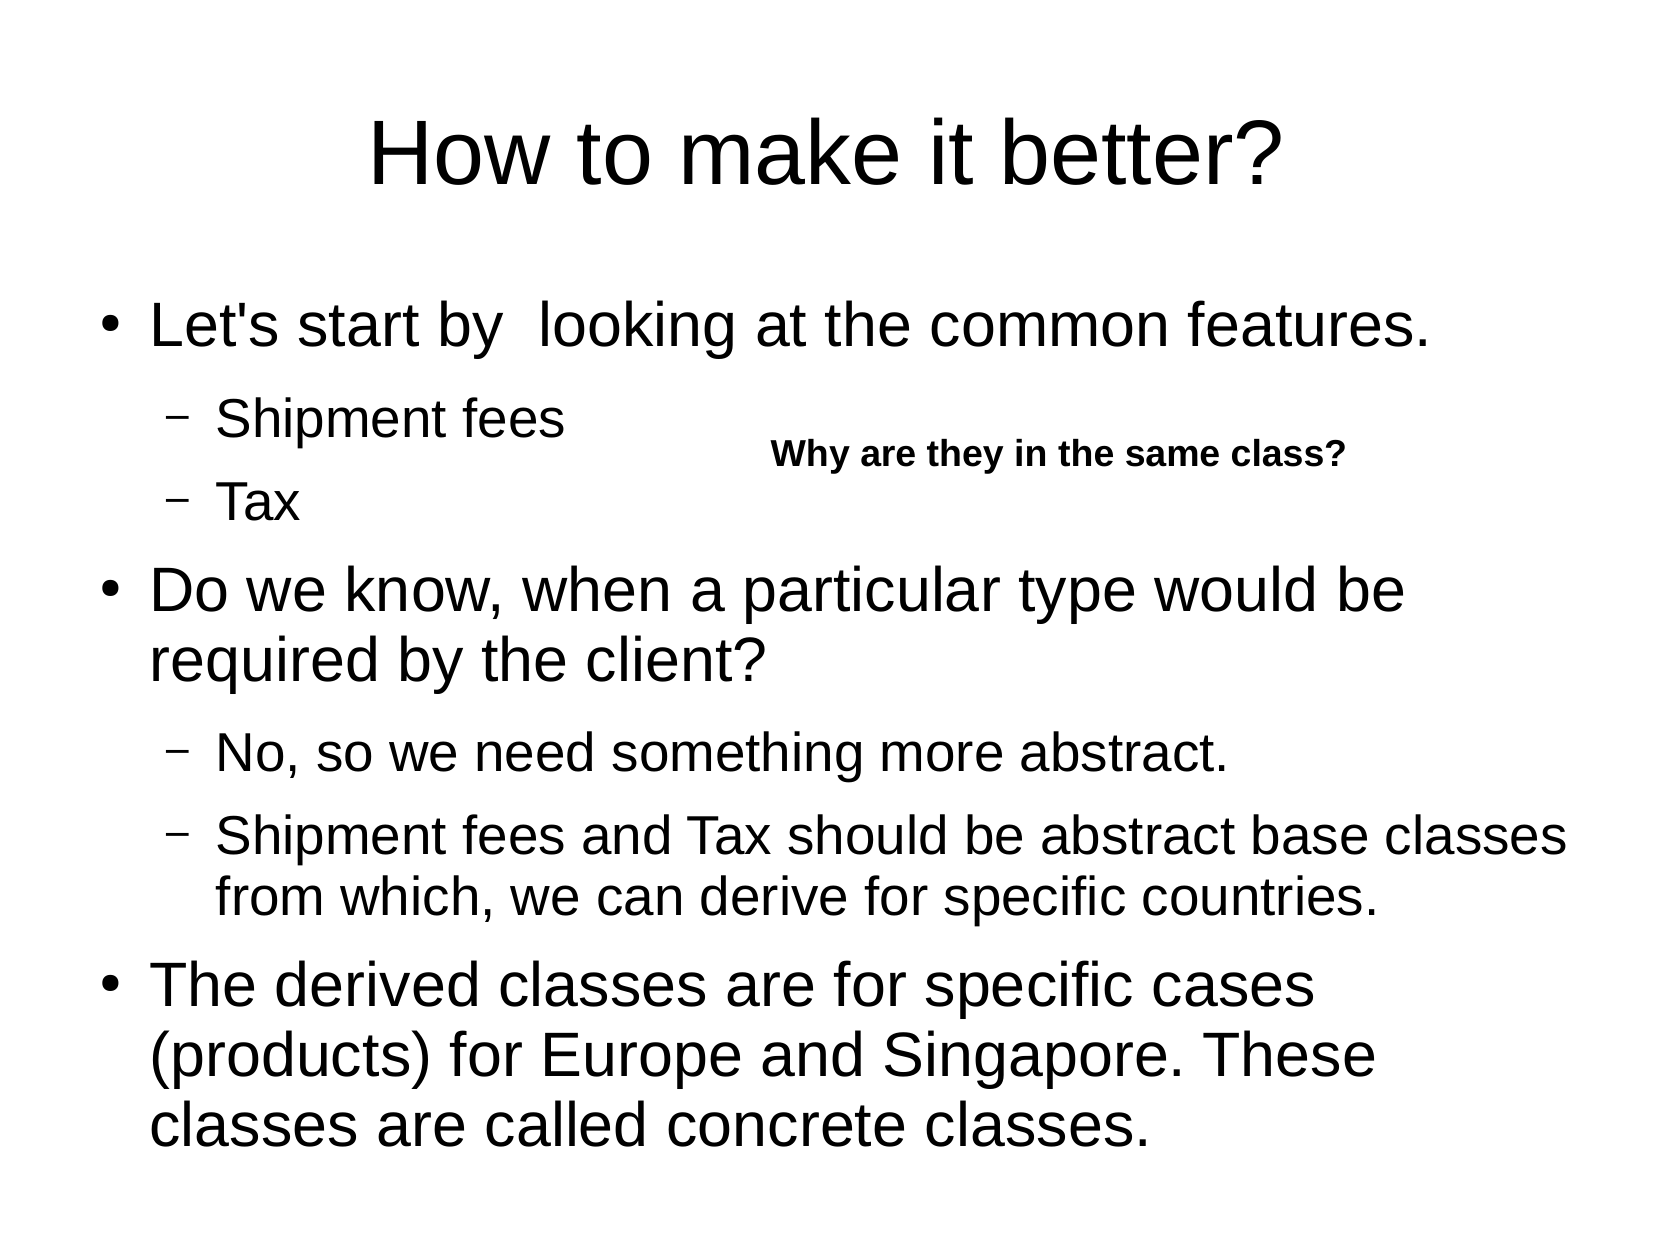

# How to make it better?
Let's start by looking at the common features.
Shipment fees
Tax
Do we know, when a particular type would be required by the client?
No, so we need something more abstract.
Shipment fees and Tax should be abstract base classes from which, we can derive for specific countries.
The derived classes are for specific cases (products) for Europe and Singapore. These classes are called concrete classes.
Why are they in the same class?